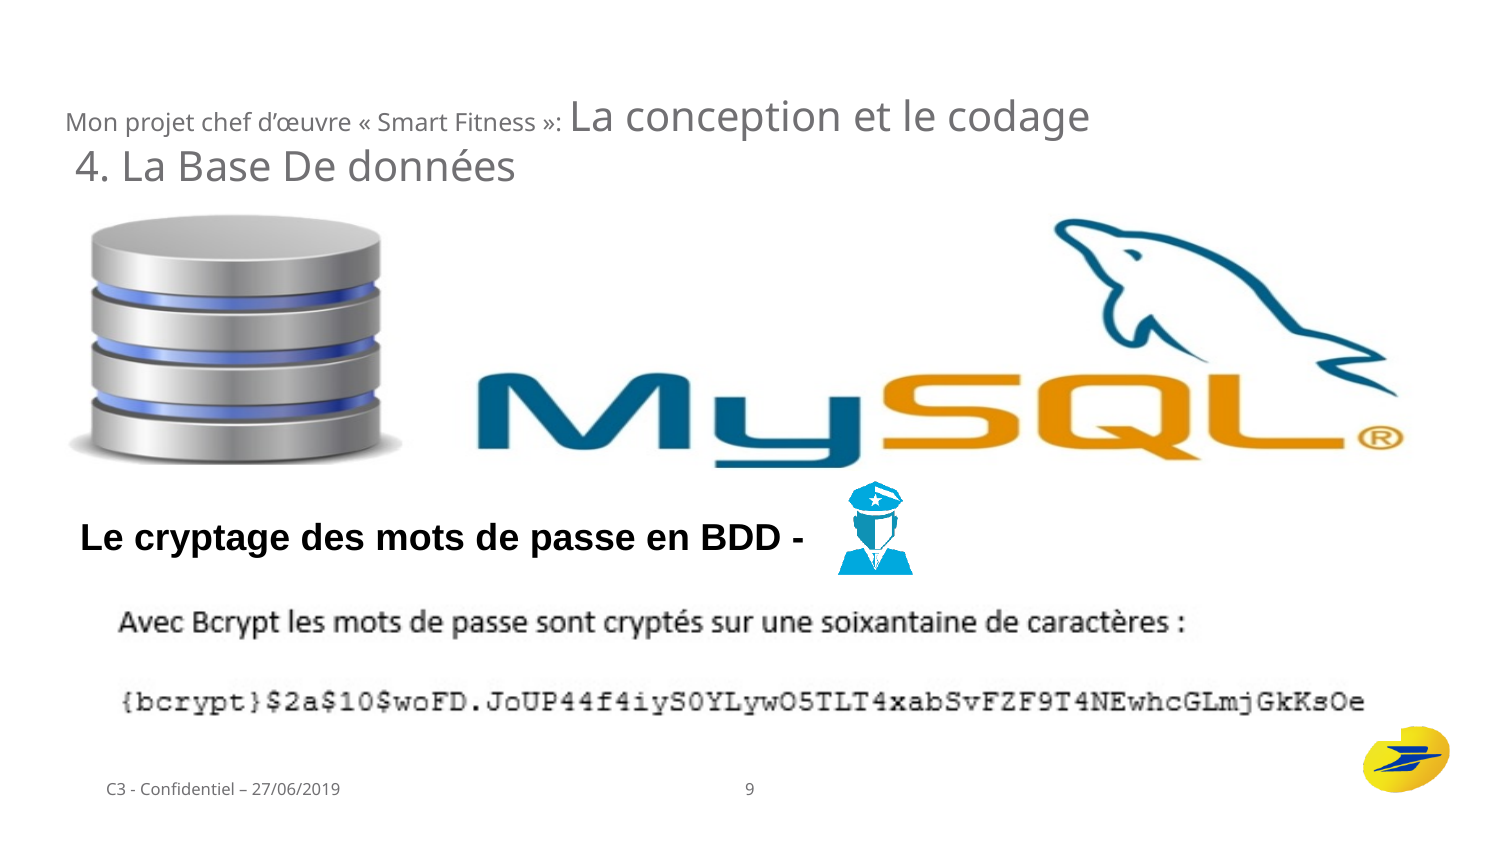

# Mon projet chef d’œuvre « Smart Fitness »: La conception et le codage 4. La Base De données
Le cryptage des mots de passe en BDD -